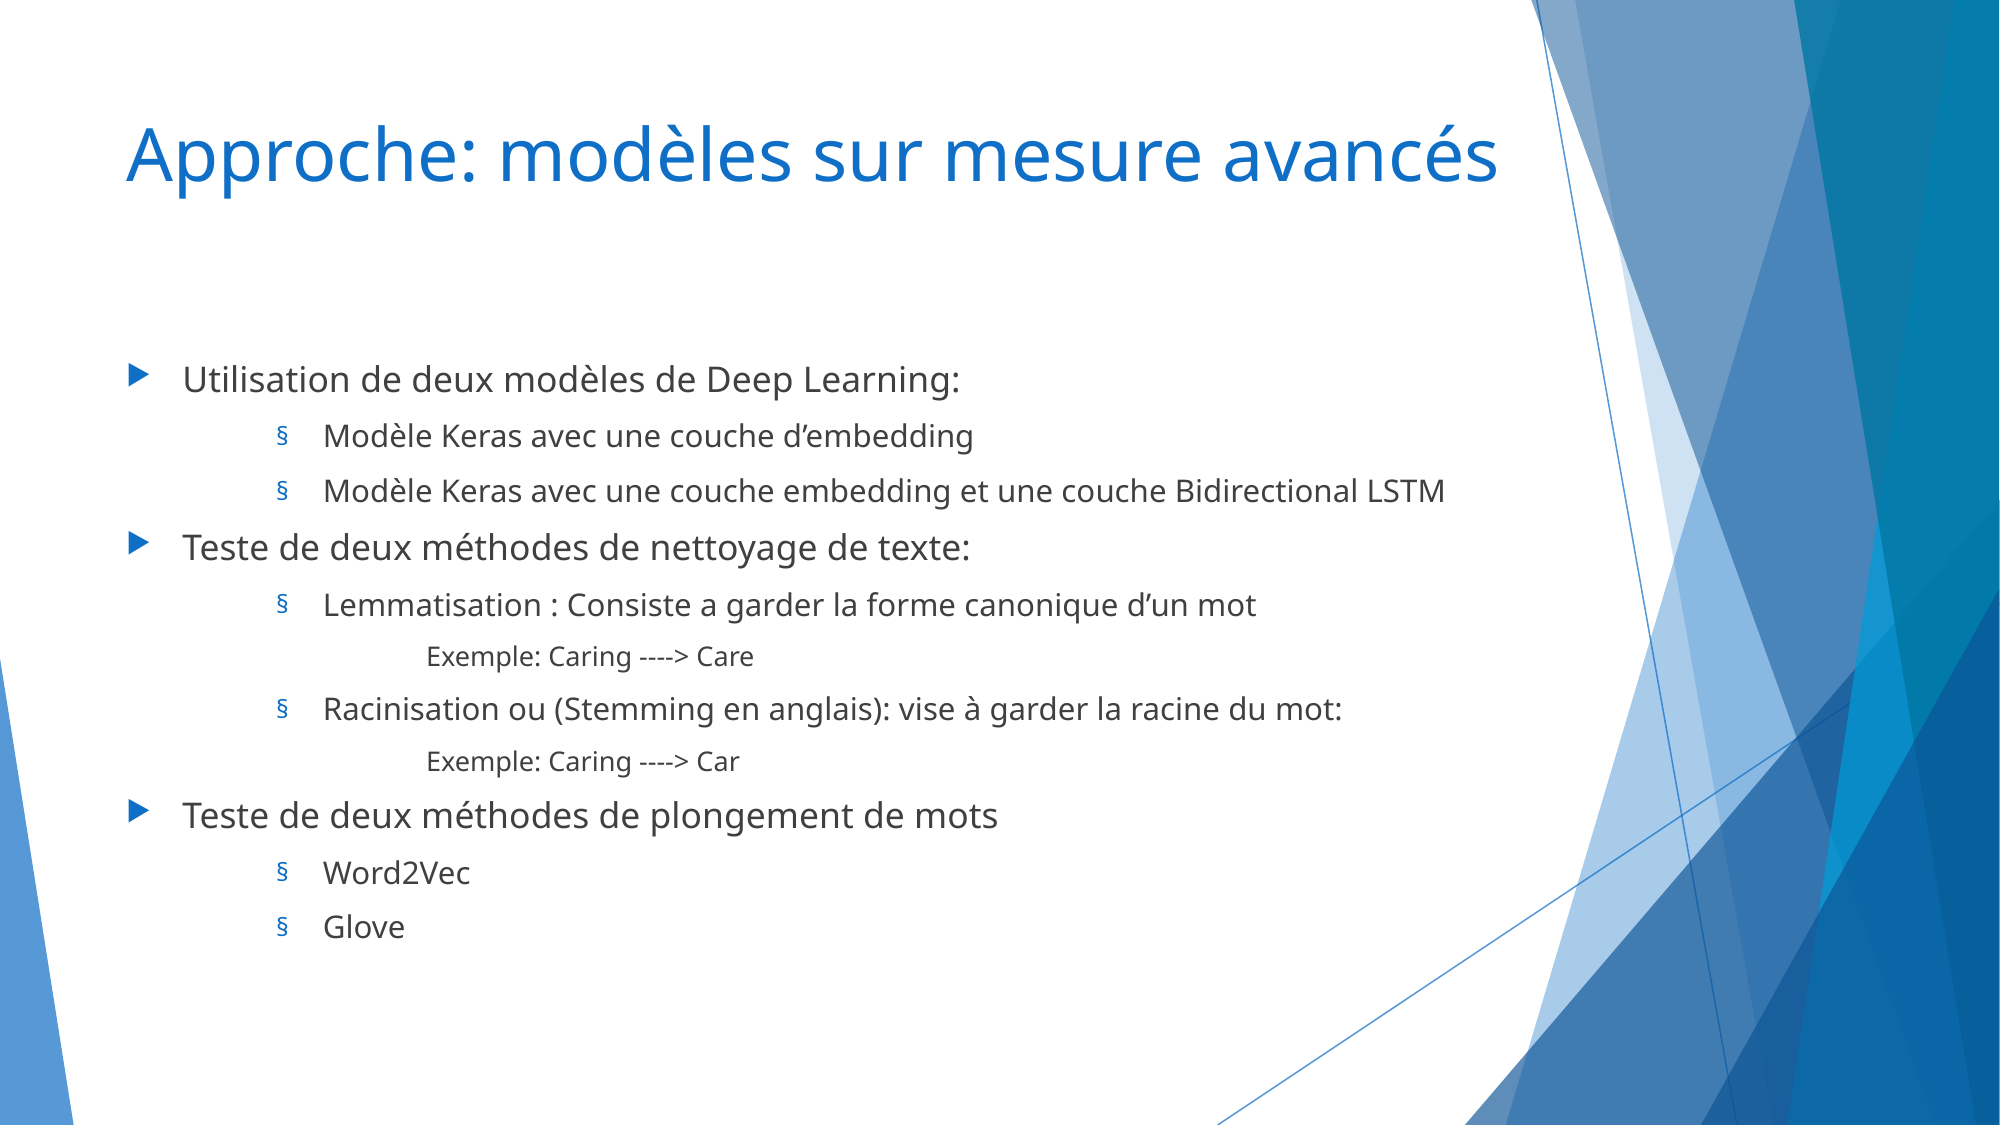

# Approche: modèles sur mesure avancés
Utilisation de deux modèles de Deep Learning:
Modèle Keras avec une couche d’embedding
Modèle Keras avec une couche embedding et une couche Bidirectional LSTM
Teste de deux méthodes de nettoyage de texte:
Lemmatisation : Consiste a garder la forme canonique d’un mot
Exemple: Caring ----> Care
Racinisation ou (Stemming en anglais): vise à garder la racine du mot:
Exemple: Caring ----> Car
Teste de deux méthodes de plongement de mots
Word2Vec
Glove